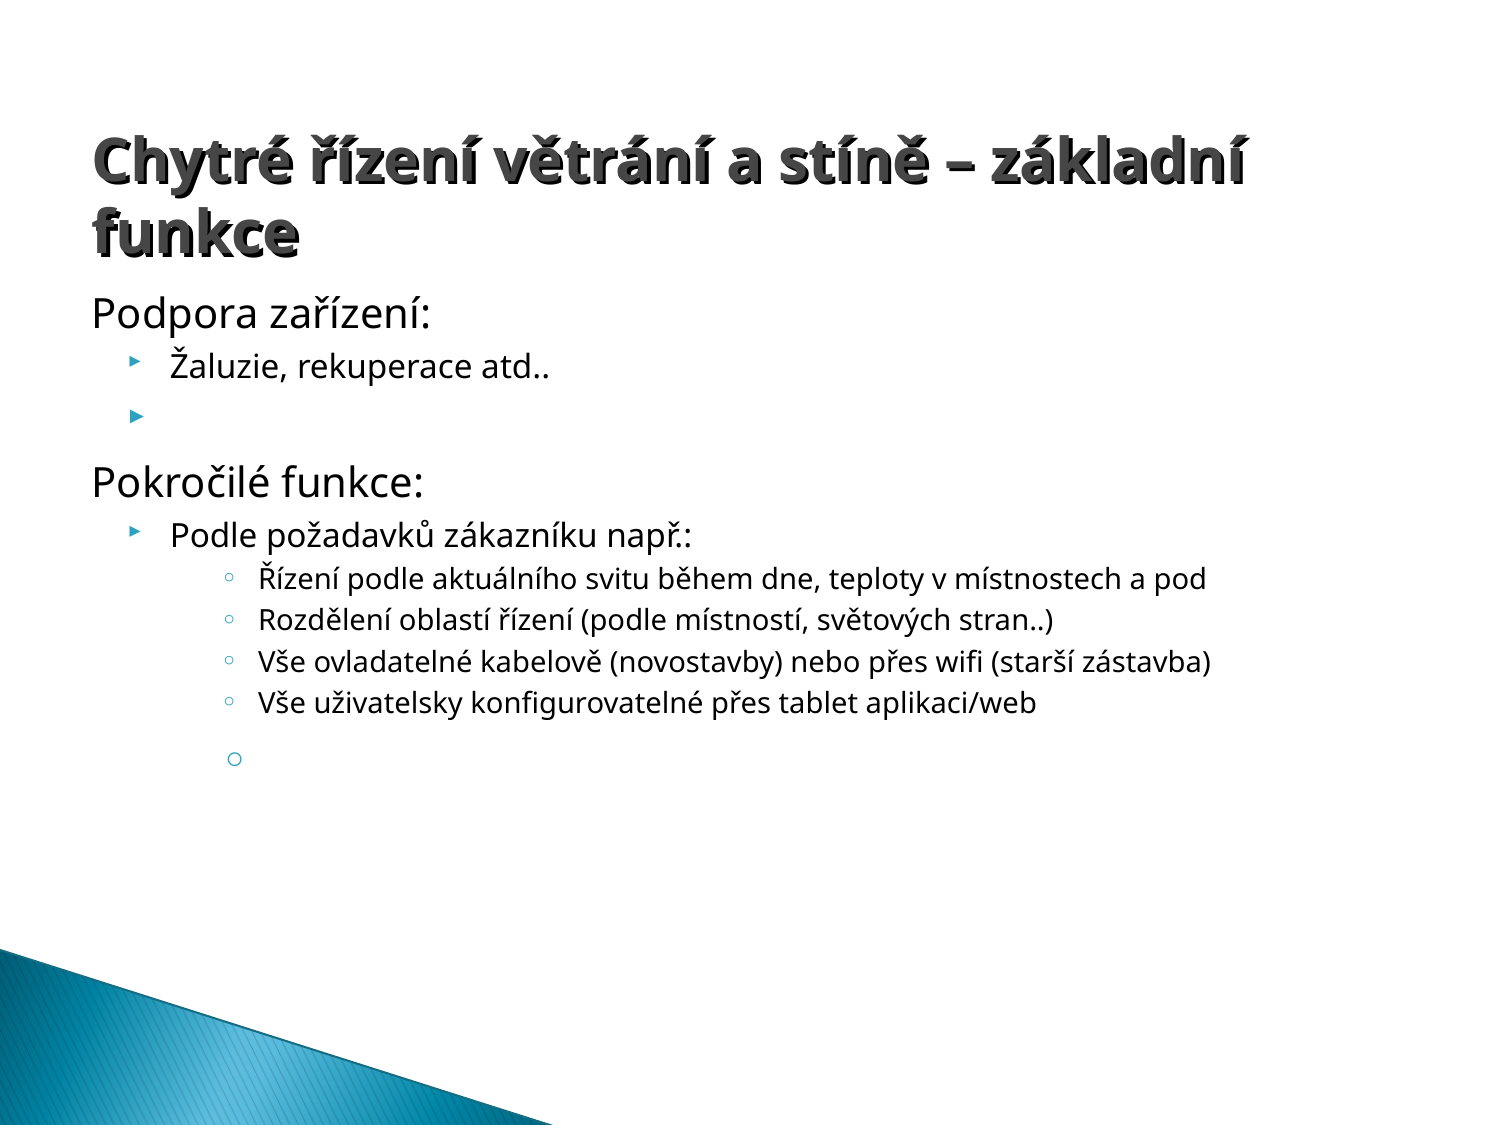

Chytré řízení větrání a stíně – základní funkce
# Podpora zařízení:
Žaluzie, rekuperace atd..
Pokročilé funkce:
Podle požadavků zákazníku např.:
Řízení podle aktuálního svitu během dne, teploty v místnostech a pod
Rozdělení oblastí řízení (podle místností, světových stran..)
Vše ovladatelné kabelově (novostavby) nebo přes wifi (starší zástavba)
Vše uživatelsky konfigurovatelné přes tablet aplikaci/web